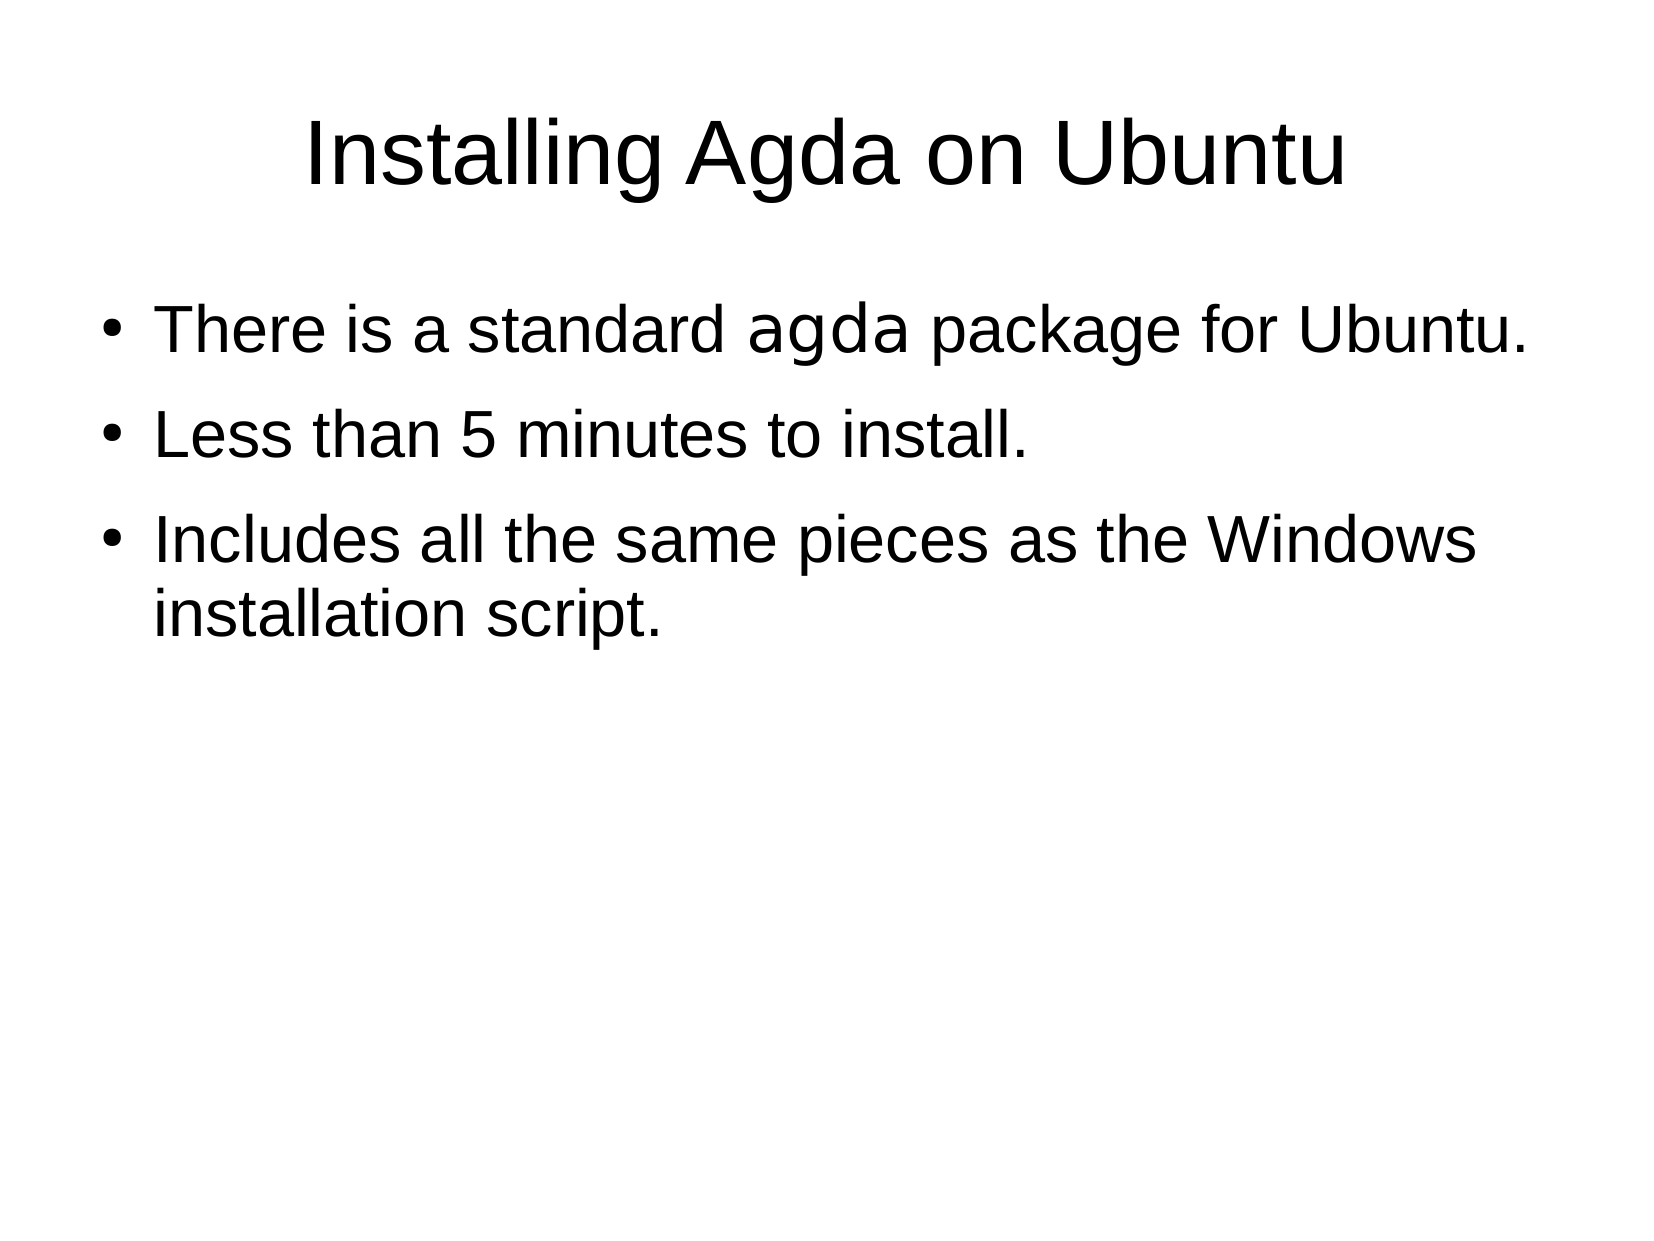

# Installing Agda on Ubuntu
There is a standard agda package for Ubuntu.
Less than 5 minutes to install.
Includes all the same pieces as the Windows installation script.